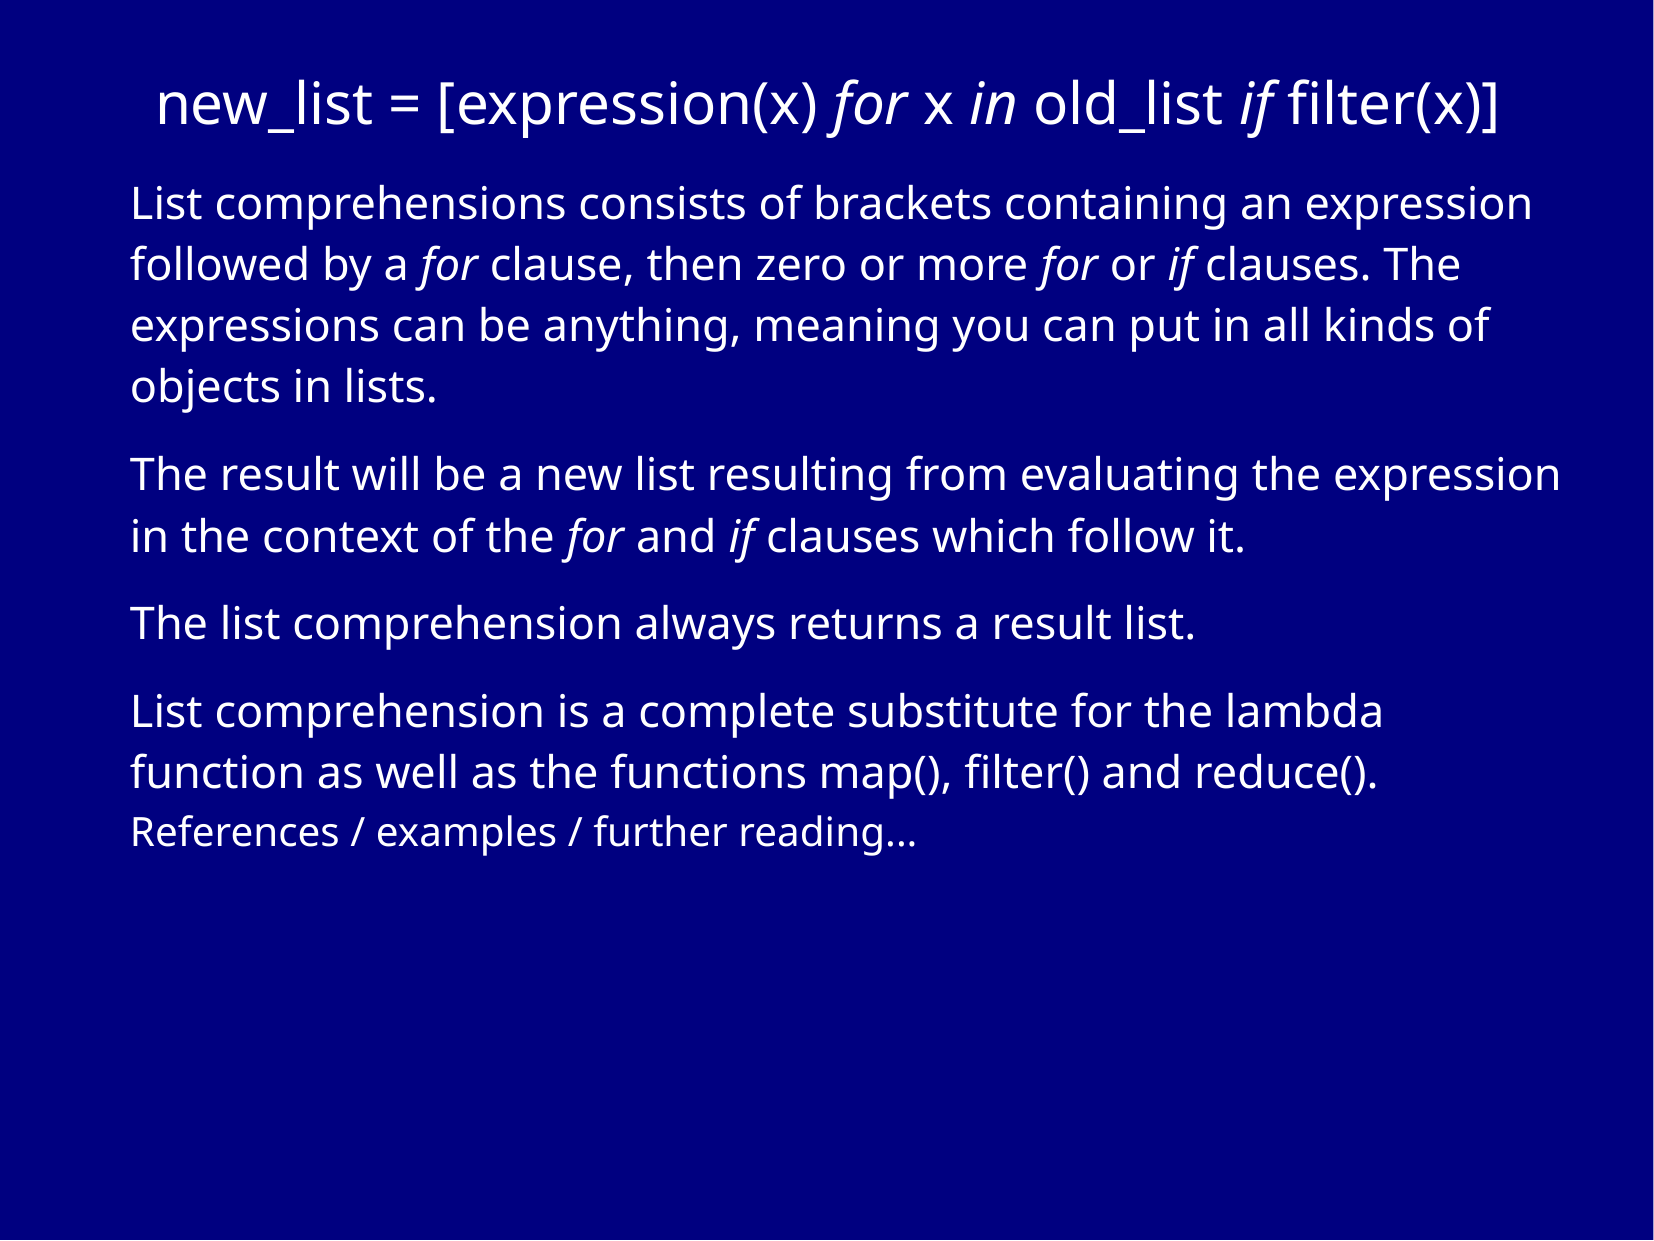

# new_list = [expression(x) for x in old_list if filter(x)]
List comprehensions consists of brackets containing an expression followed by a for clause, then zero or more for or if clauses. The expressions can be anything, meaning you can put in all kinds of objects in lists.
The result will be a new list resulting from evaluating the expression in the context of the for and if clauses which follow it.
The list comprehension always returns a result list.
List comprehension is a complete substitute for the lambda function as well as the functions map(), filter() and reduce().
References / examples / further reading...
https://docs.python.org/3/tutorial/datastructures.html#list-comprehensions
http://www.pythonforbeginners.com/basics/list-comprehensions-in-python
http://www.python-course.eu/list_comprehension.php
http://tech.pro/tutorial/1554/four-tricks-for-comprehensions-in-python